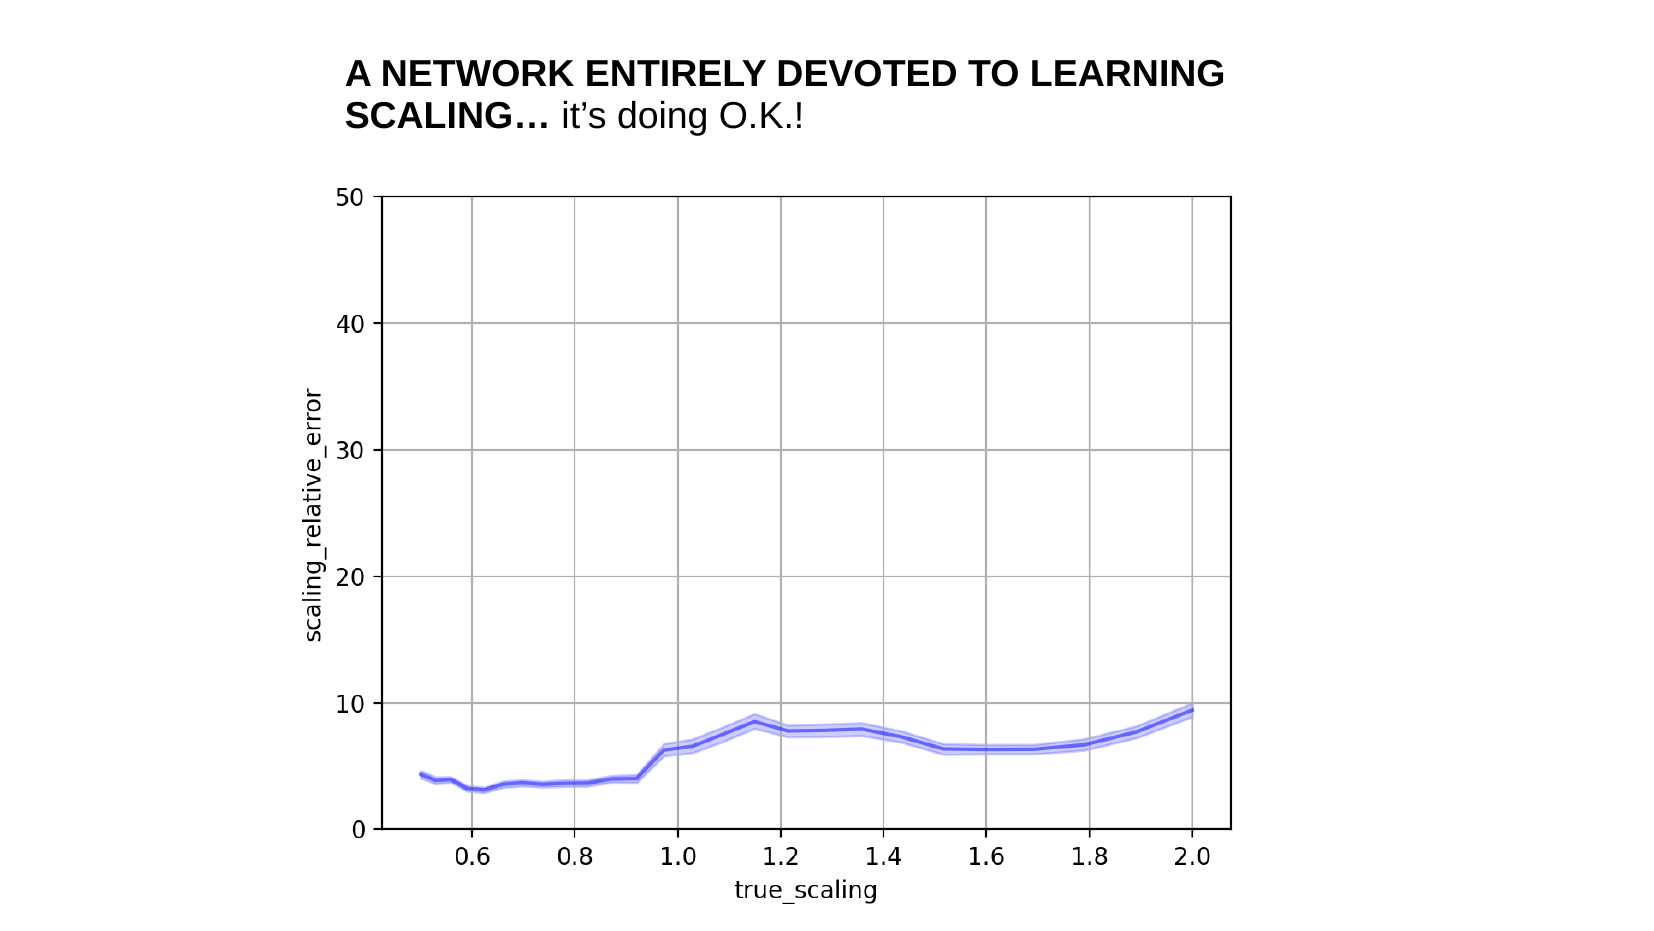

A NETWORK ENTIRELY DEVOTED TO LEARNING SCALING… it’s doing O.K.!